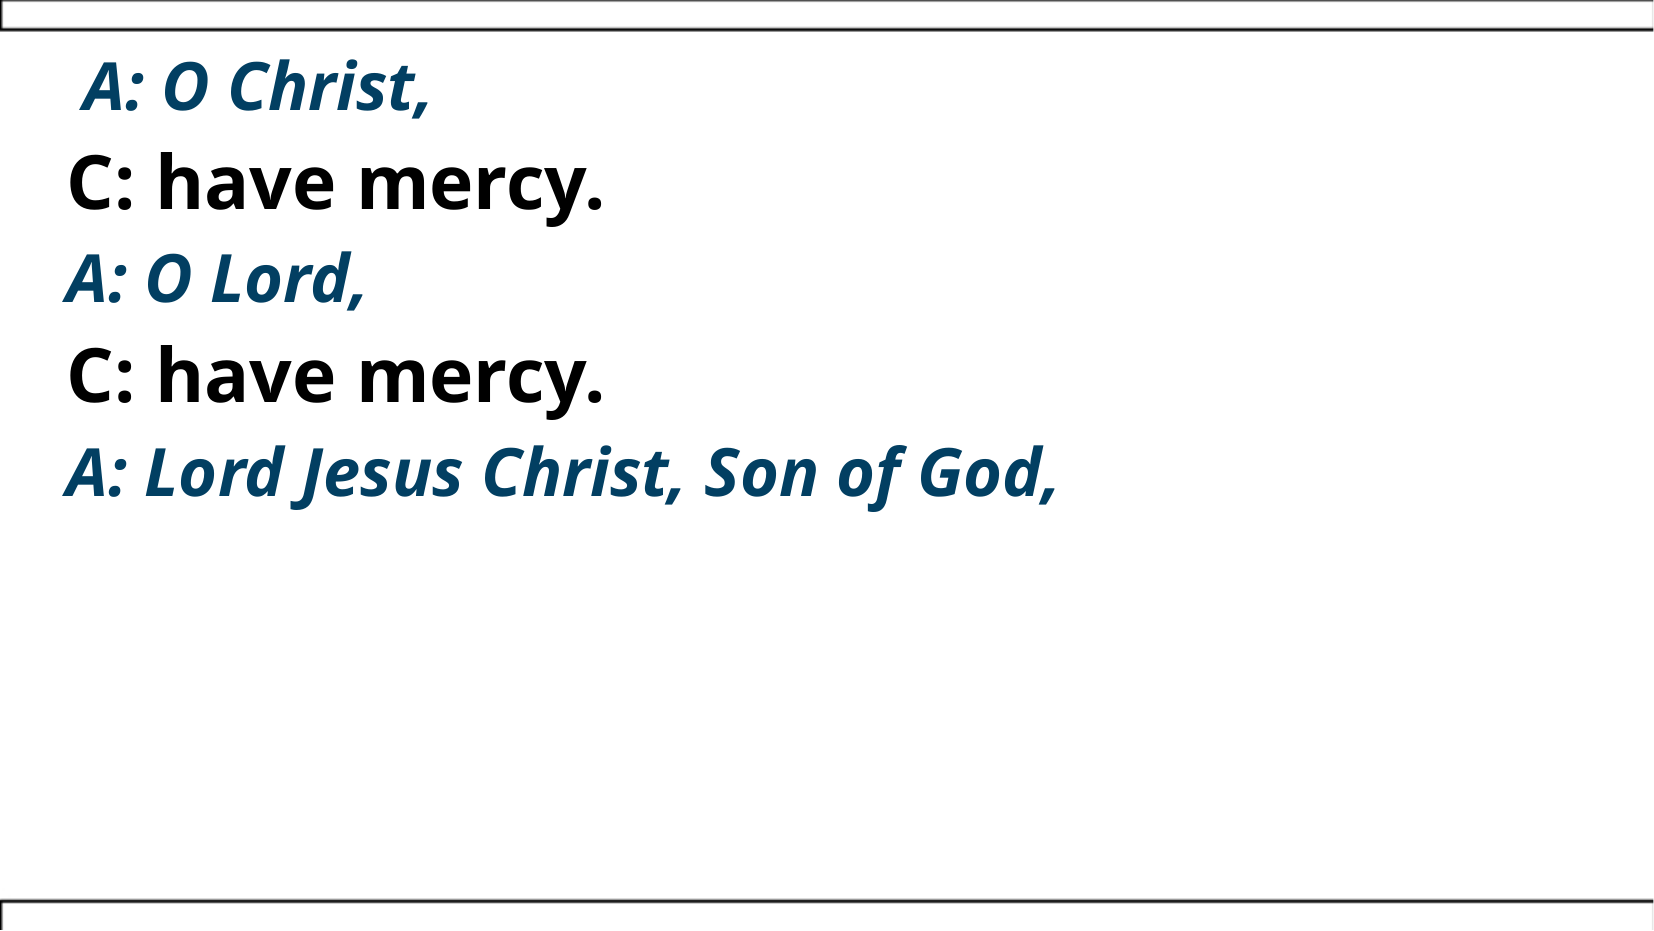

A: O Christ,
C: have mercy.
A: O Lord,
C: have mercy.
A: Lord Jesus Christ, Son of God,